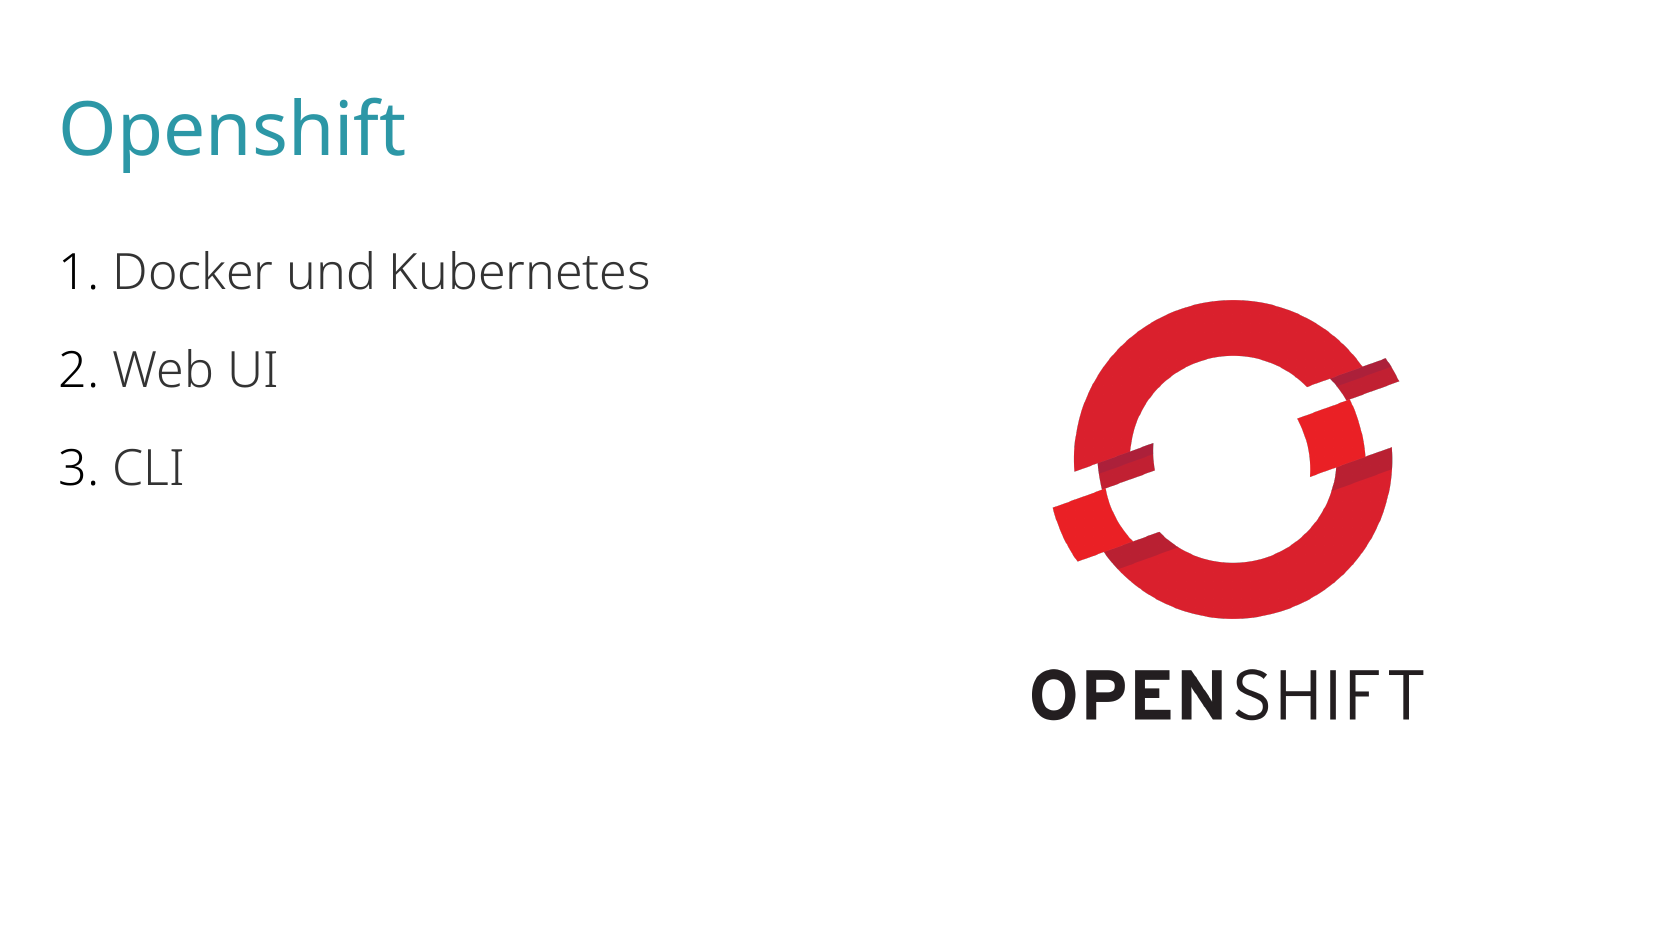

# Openshift
Docker und Kubernetes
Web UI
CLI